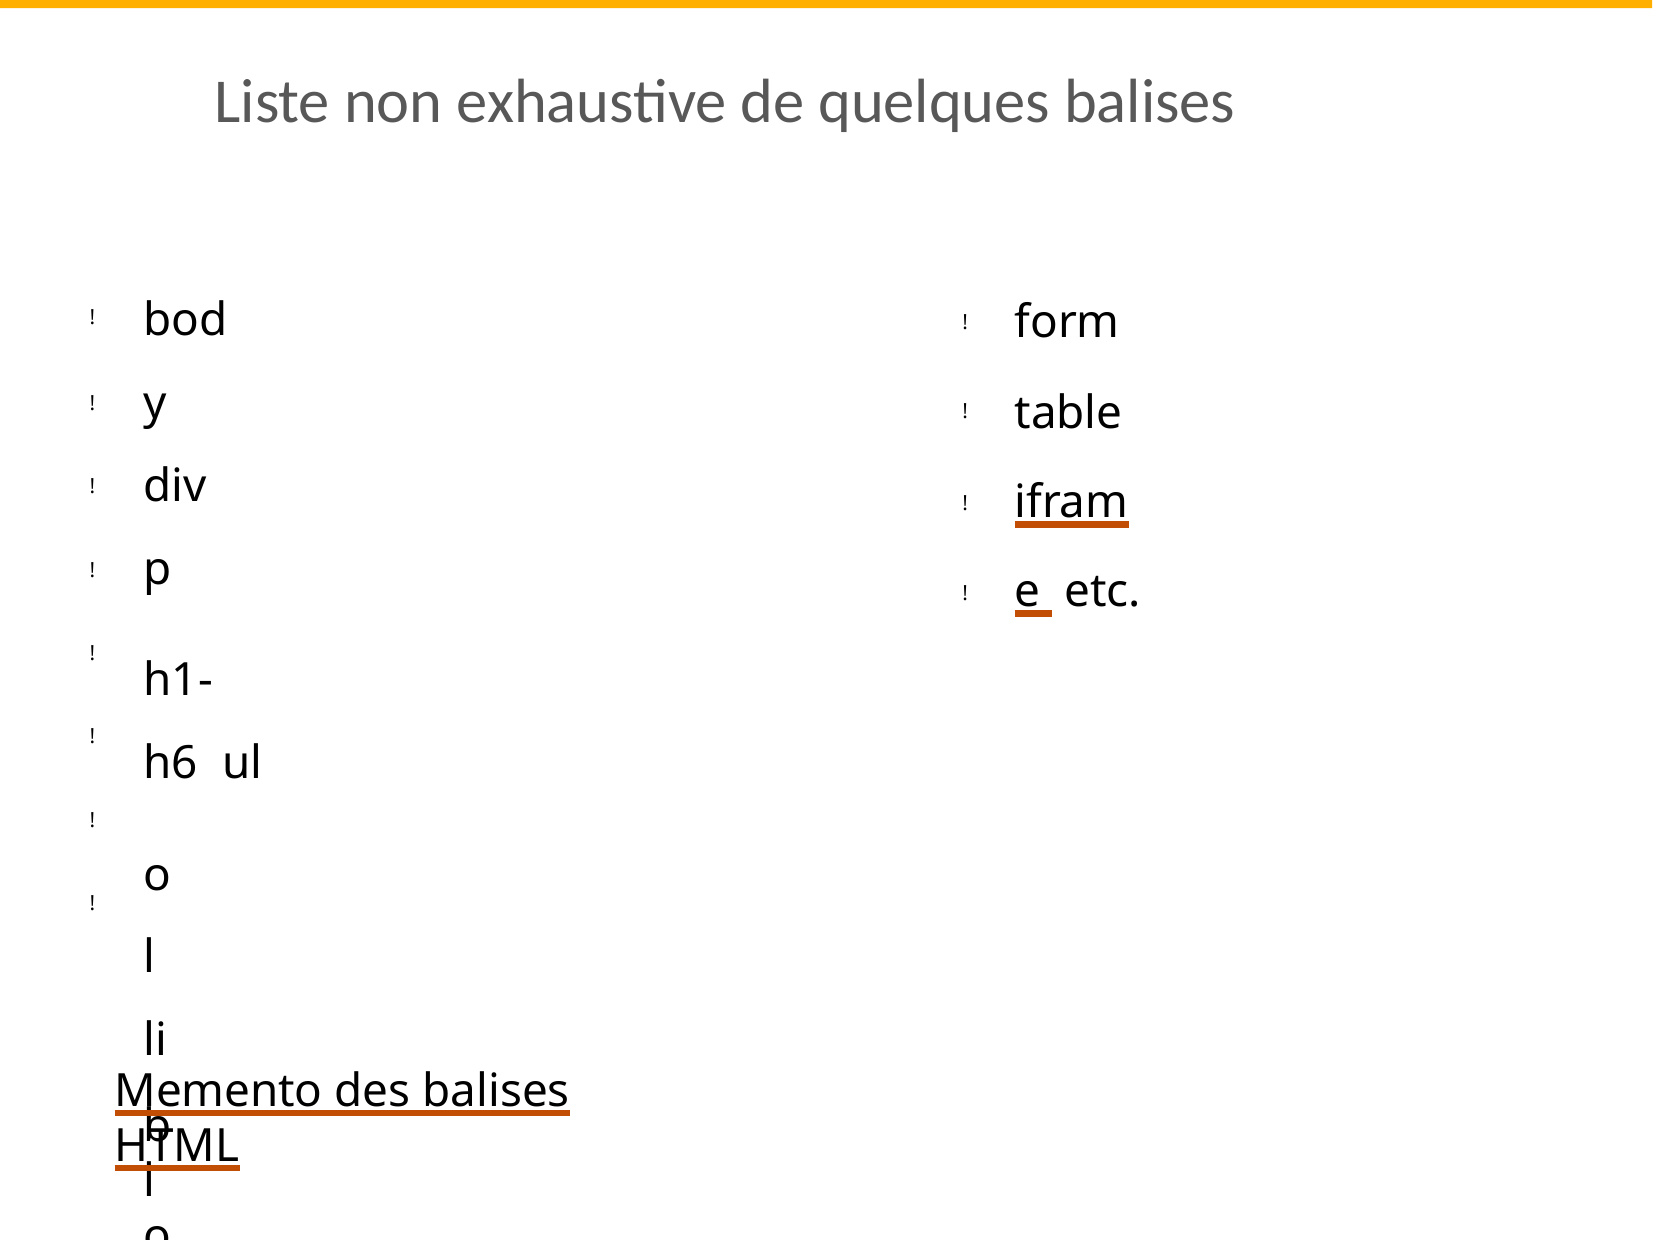

# Liste non exhaustive de quelques balises
body div
p
h1- h6 ul
ol li
blockquote
form
table iframe etc.
!
!
!
!
!
!
!
!
!
!
!
!
Memento des balises HTML